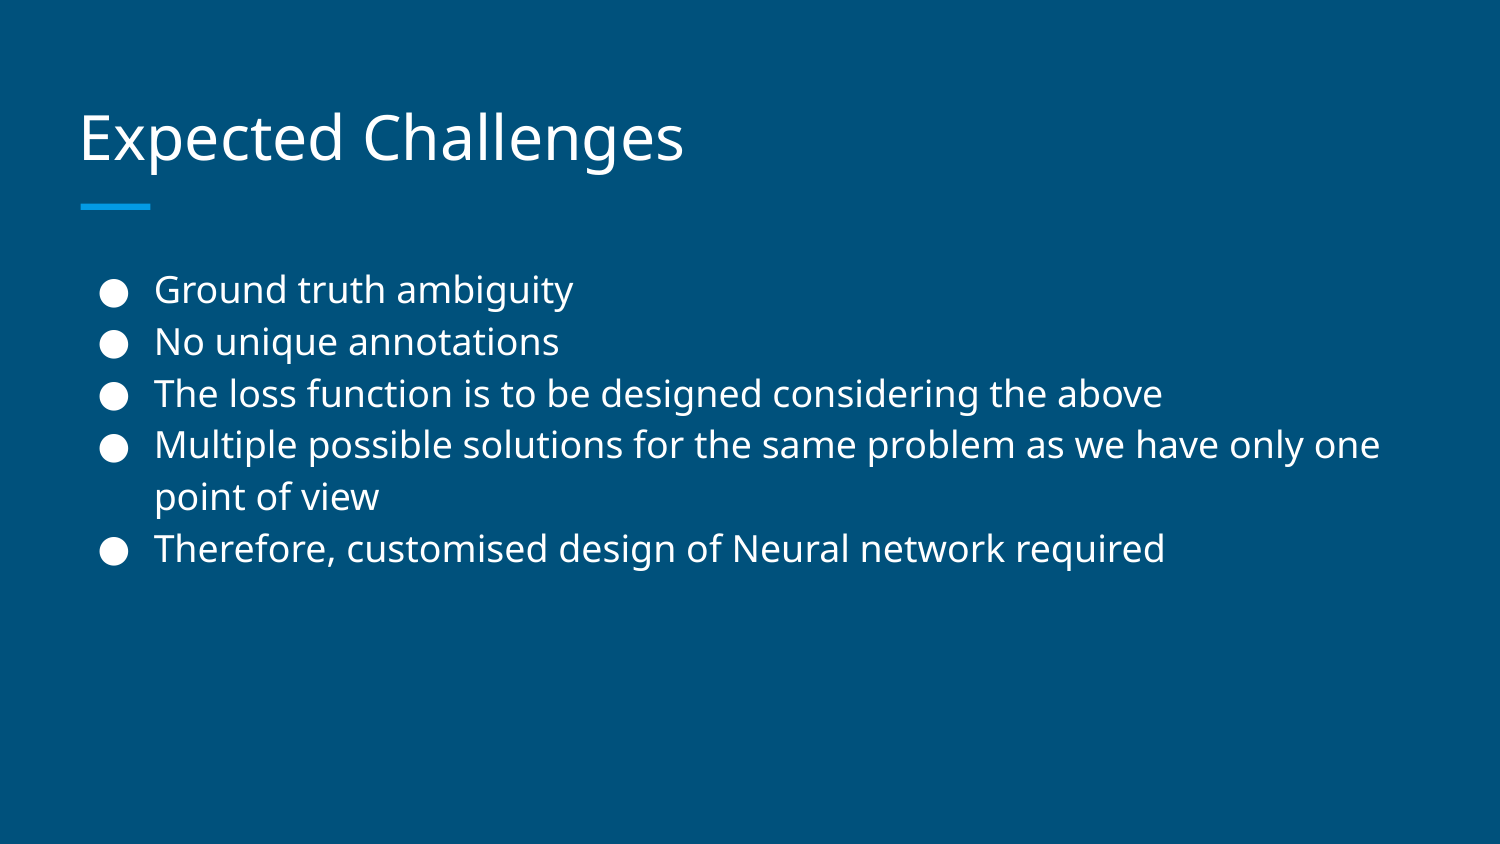

# Expected Challenges
Ground truth ambiguity
No unique annotations
The loss function is to be designed considering the above
Multiple possible solutions for the same problem as we have only one point of view
Therefore, customised design of Neural network required